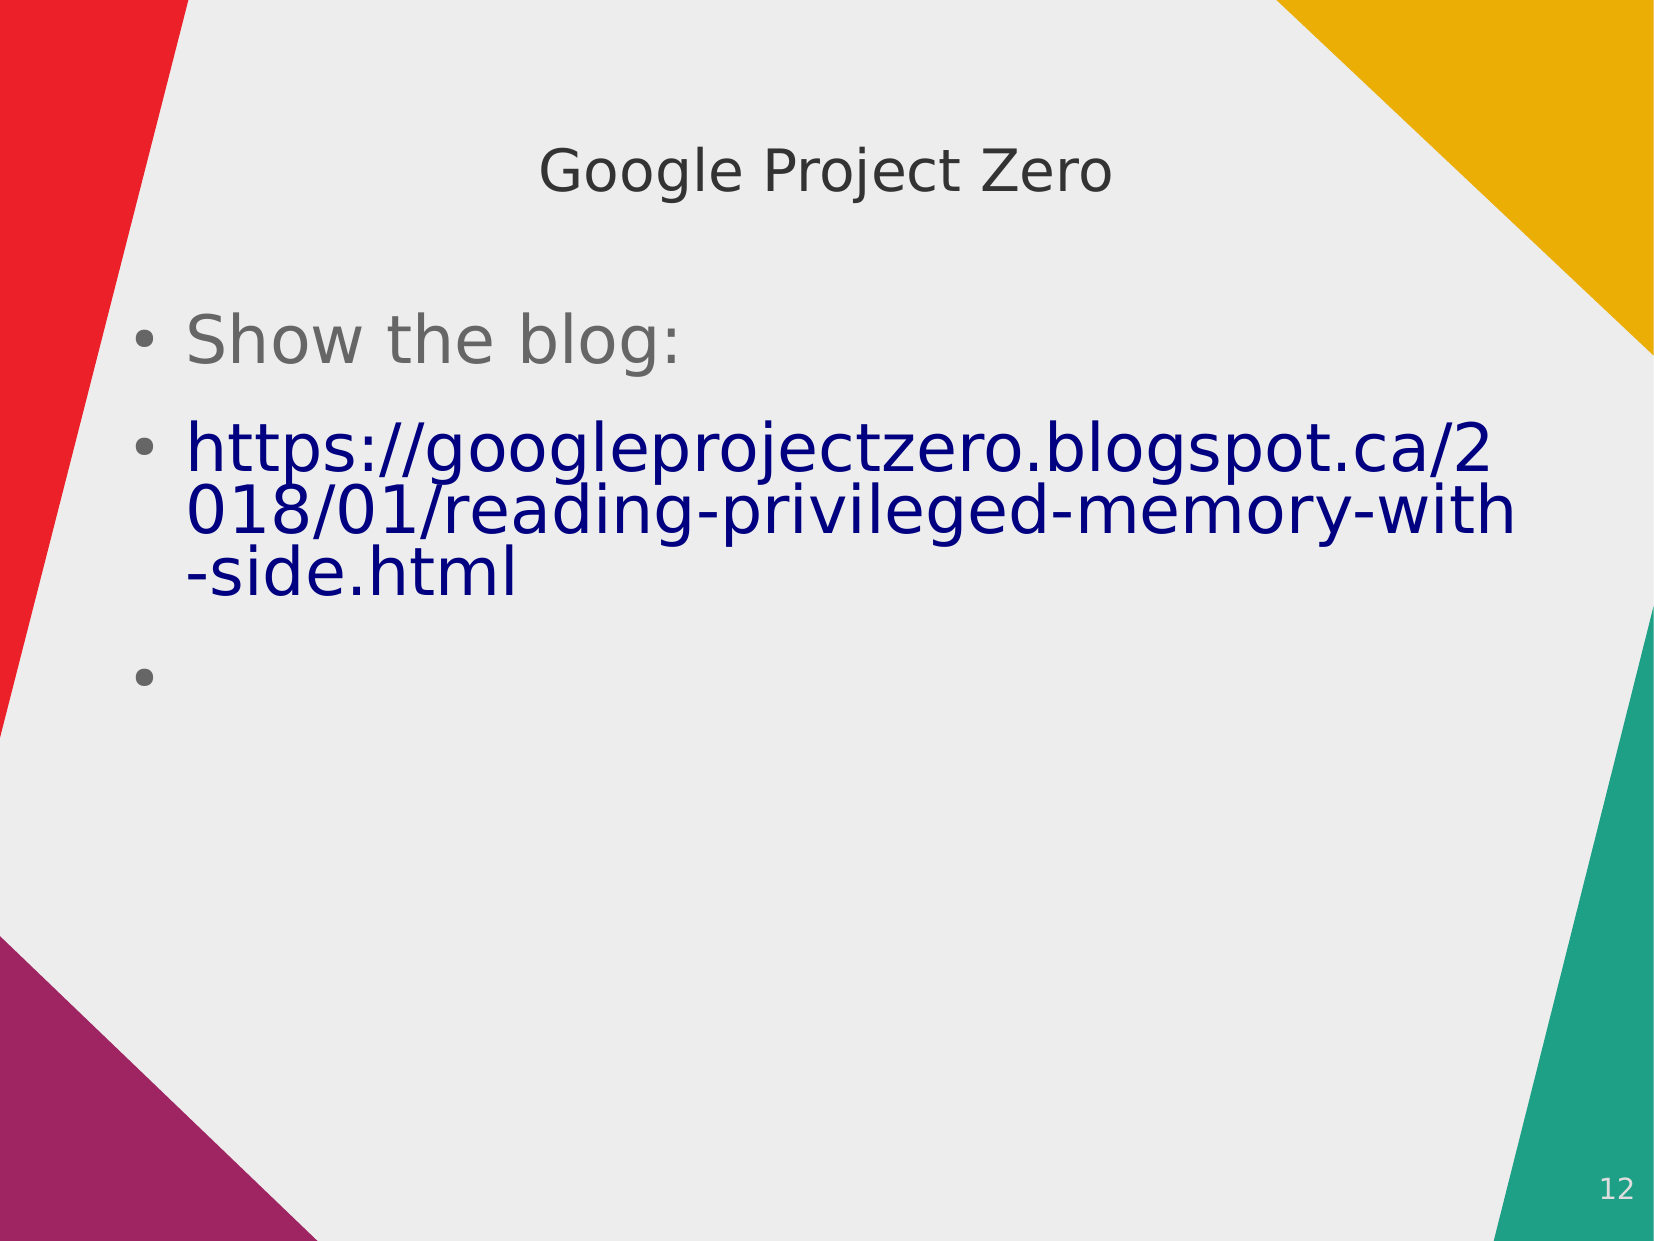

# Google Project Zero
Show the blog:
https://googleprojectzero.blogspot.ca/2018/01/reading-privileged-memory-with-side.html
12